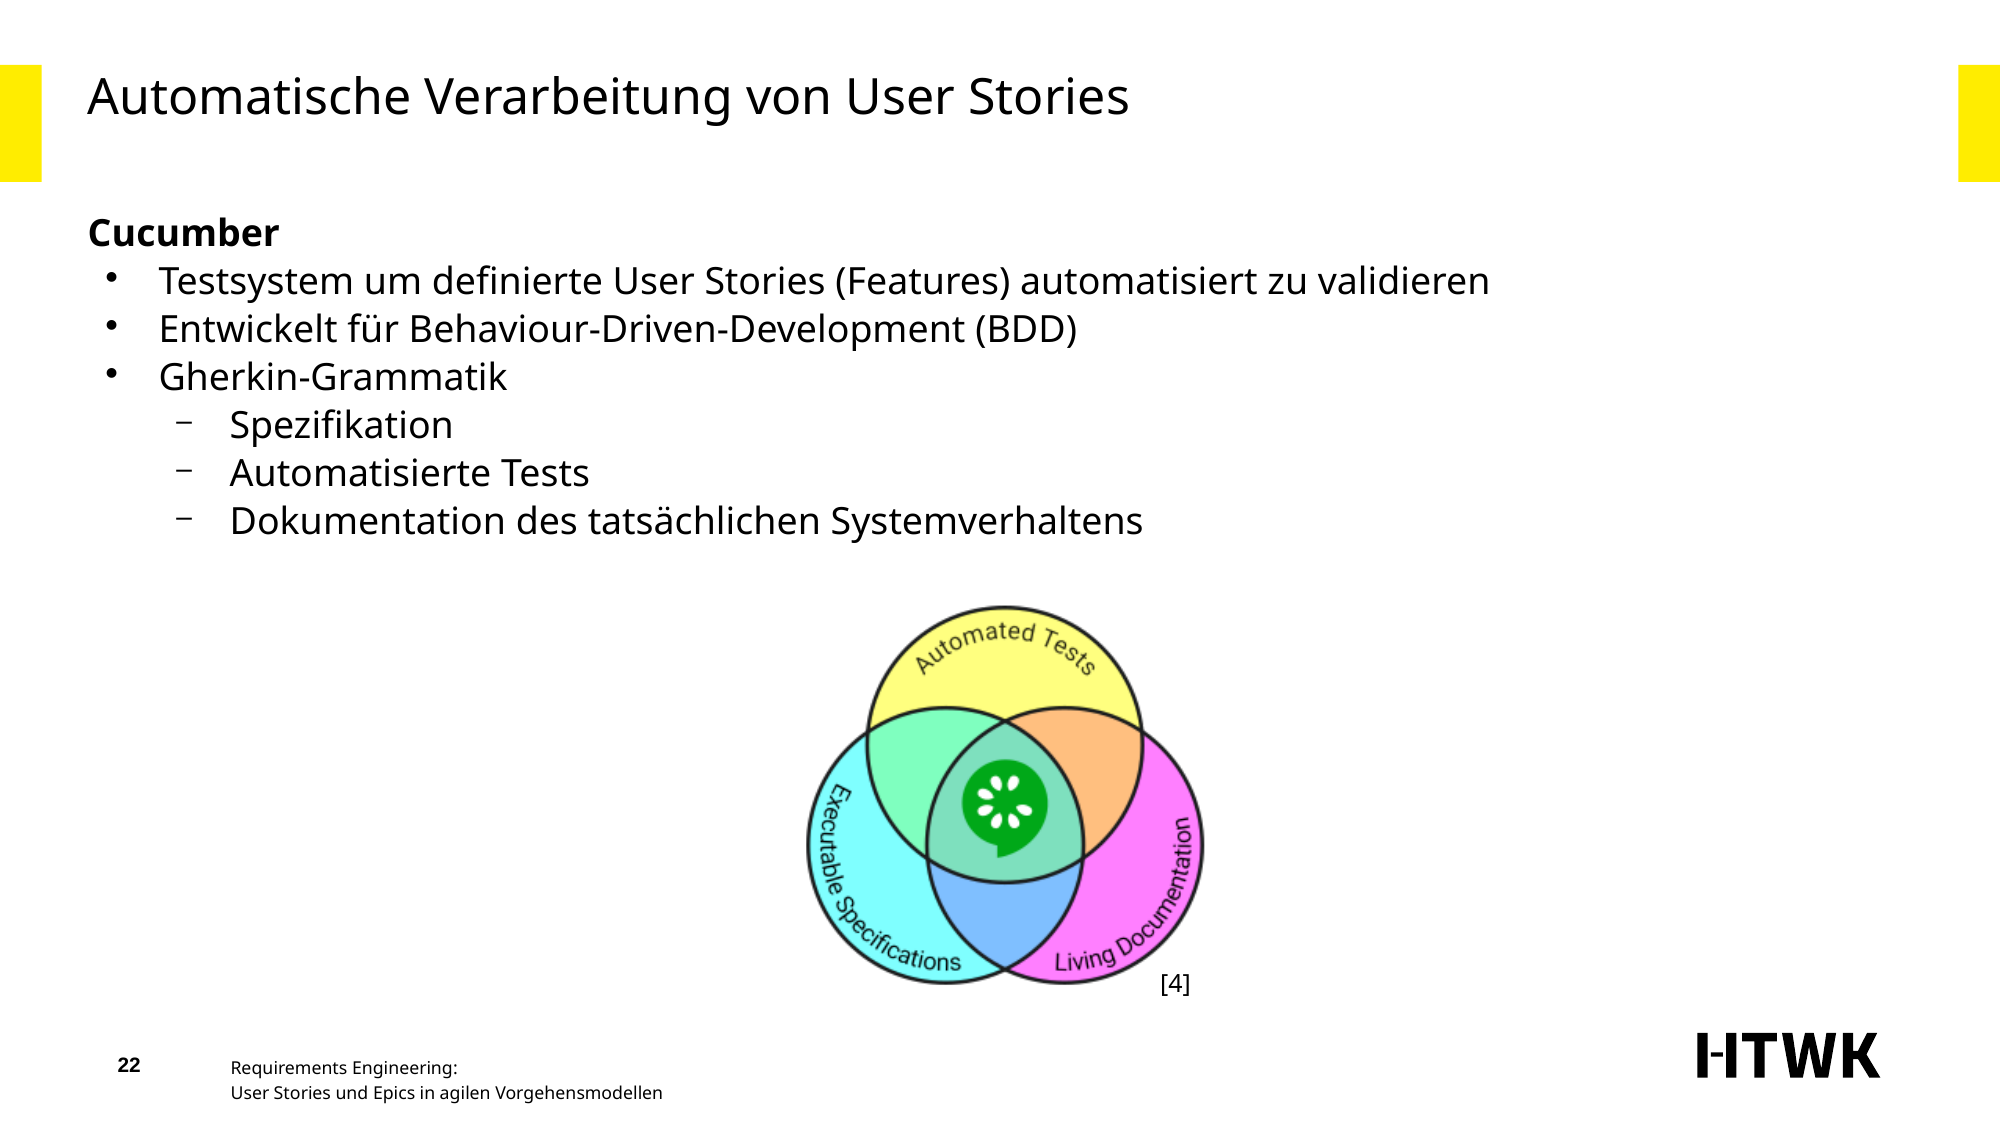

# Automatische Verarbeitung von User Stories
Cucumber
Testsystem um definierte User Stories (Features) automatisiert zu validieren
Entwickelt für Behaviour-Driven-Development (BDD)
Gherkin-Grammatik
Spezifikation
Automatisierte Tests
Dokumentation des tatsächlichen Systemverhaltens
[4]
22